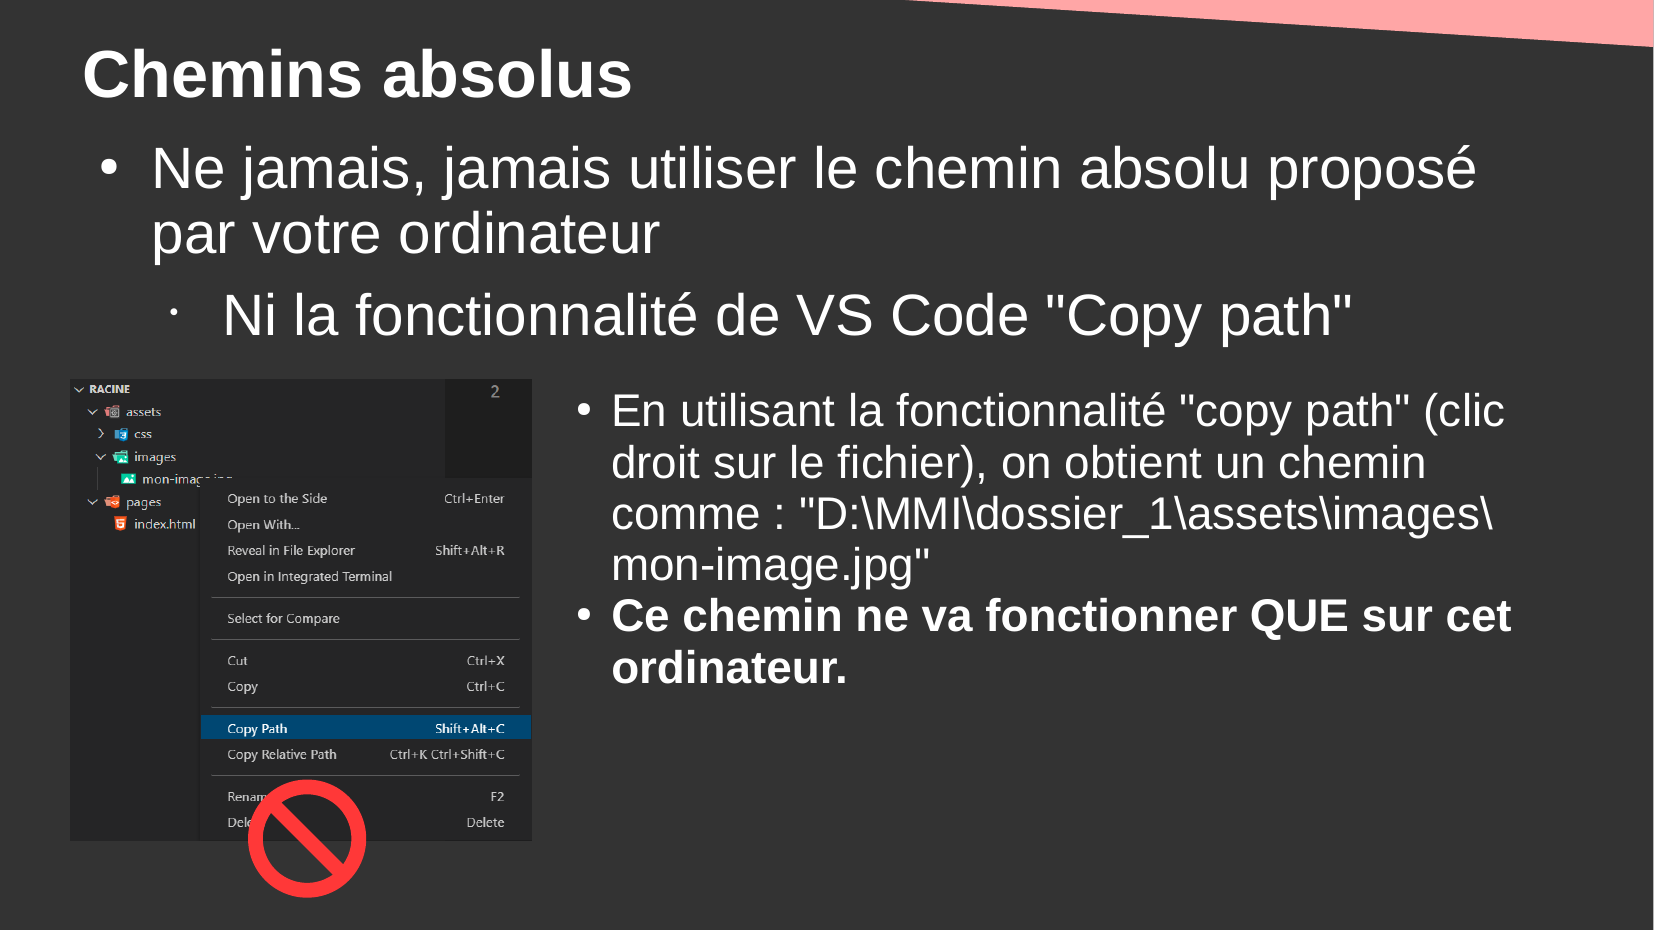

# Chemins absolus
Ne jamais, jamais utiliser le chemin absolu proposé par votre ordinateur
Ni la fonctionnalité de VS Code "Copy path"
En utilisant la fonctionnalité "copy path" (clic droit sur le fichier), on obtient un chemin comme : "D:\MMI\dossier_1\assets\images\mon-image.jpg"
Ce chemin ne va fonctionner QUE sur cet ordinateur.